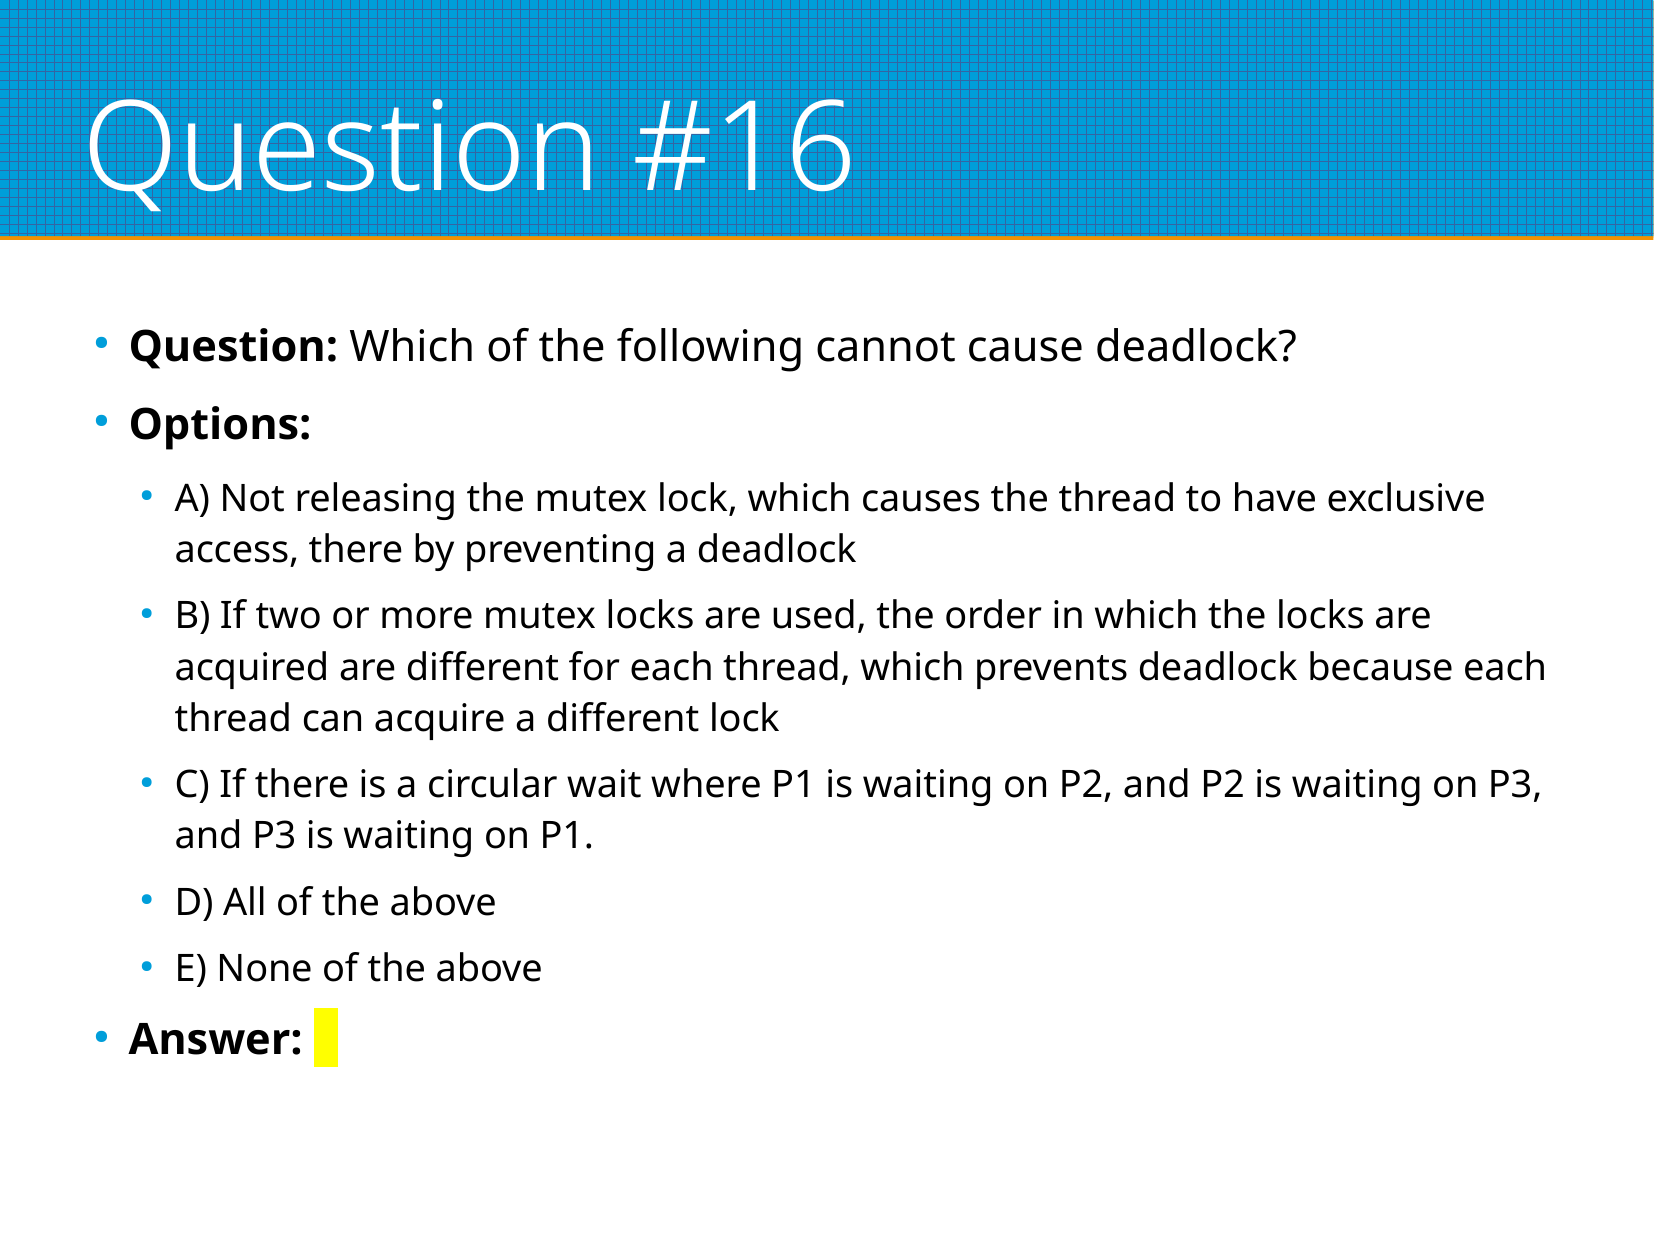

# Question #16
Question: Which of the following cannot cause deadlock?
Options:
A) Not releasing the mutex lock, which causes the thread to have exclusive access, there by preventing a deadlock
B) If two or more mutex locks are used, the order in which the locks are acquired are different for each thread, which prevents deadlock because each thread can acquire a different lock
C) If there is a circular wait where P1 is waiting on P2, and P2 is waiting on P3, and P3 is waiting on P1.
D) All of the above
E) None of the above
Answer: E